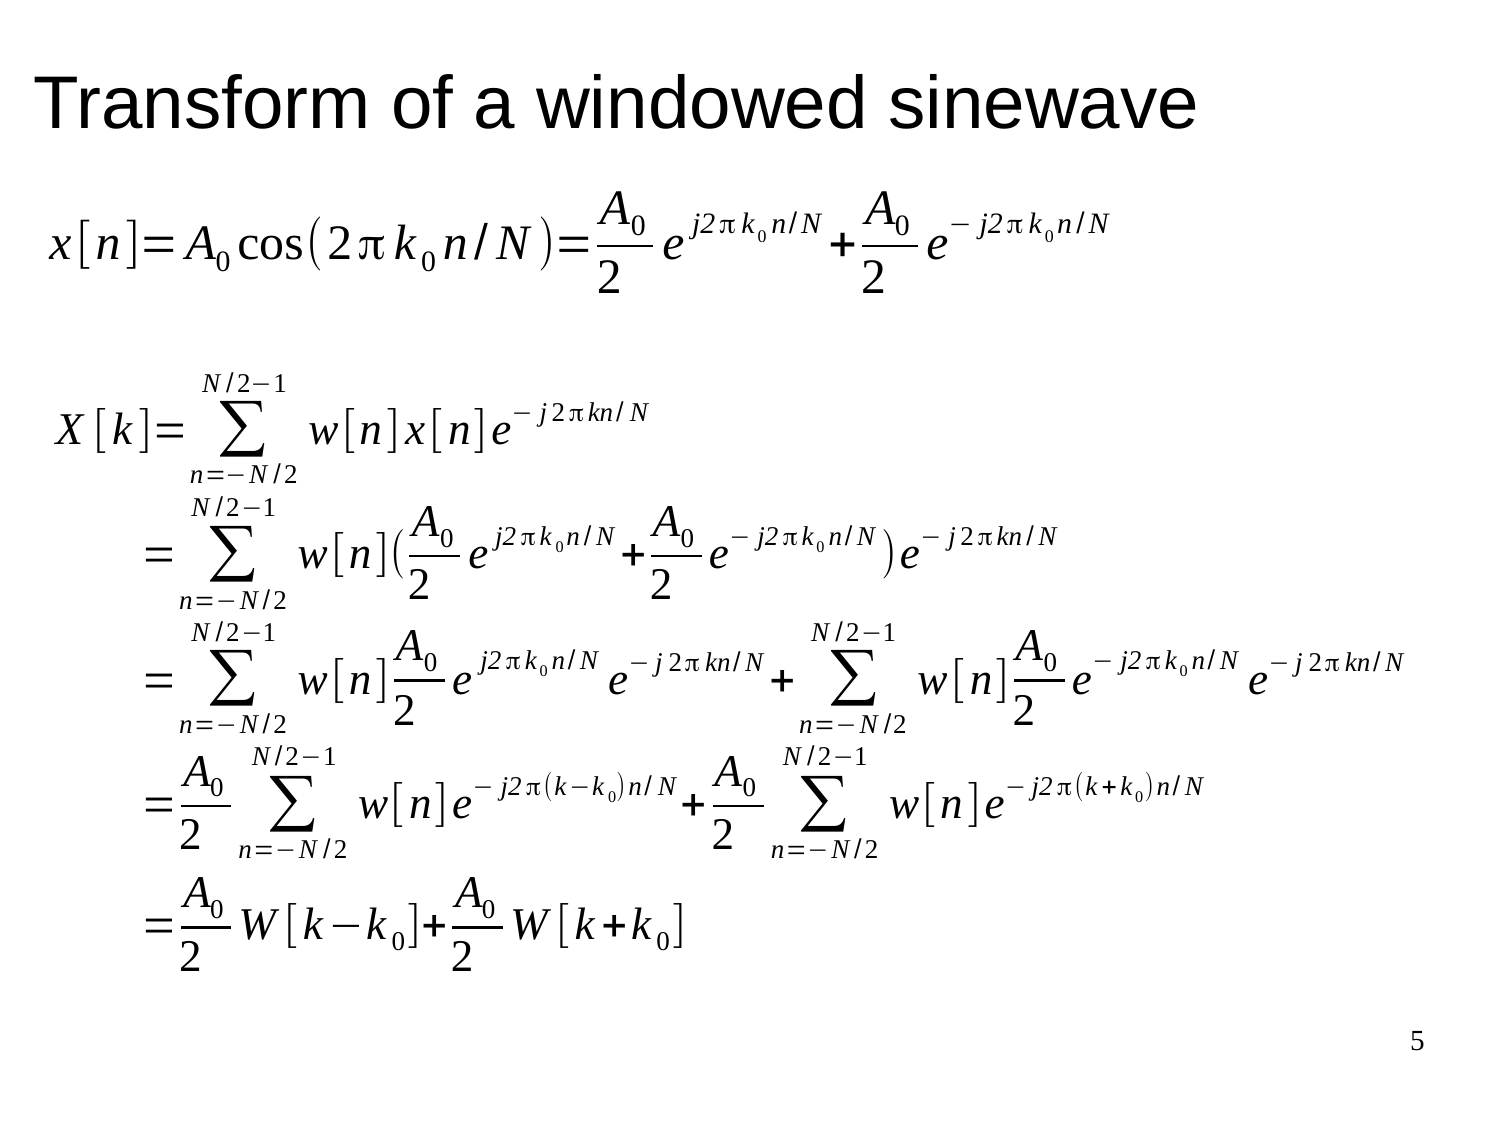

# Transform of a windowed sinewave
5